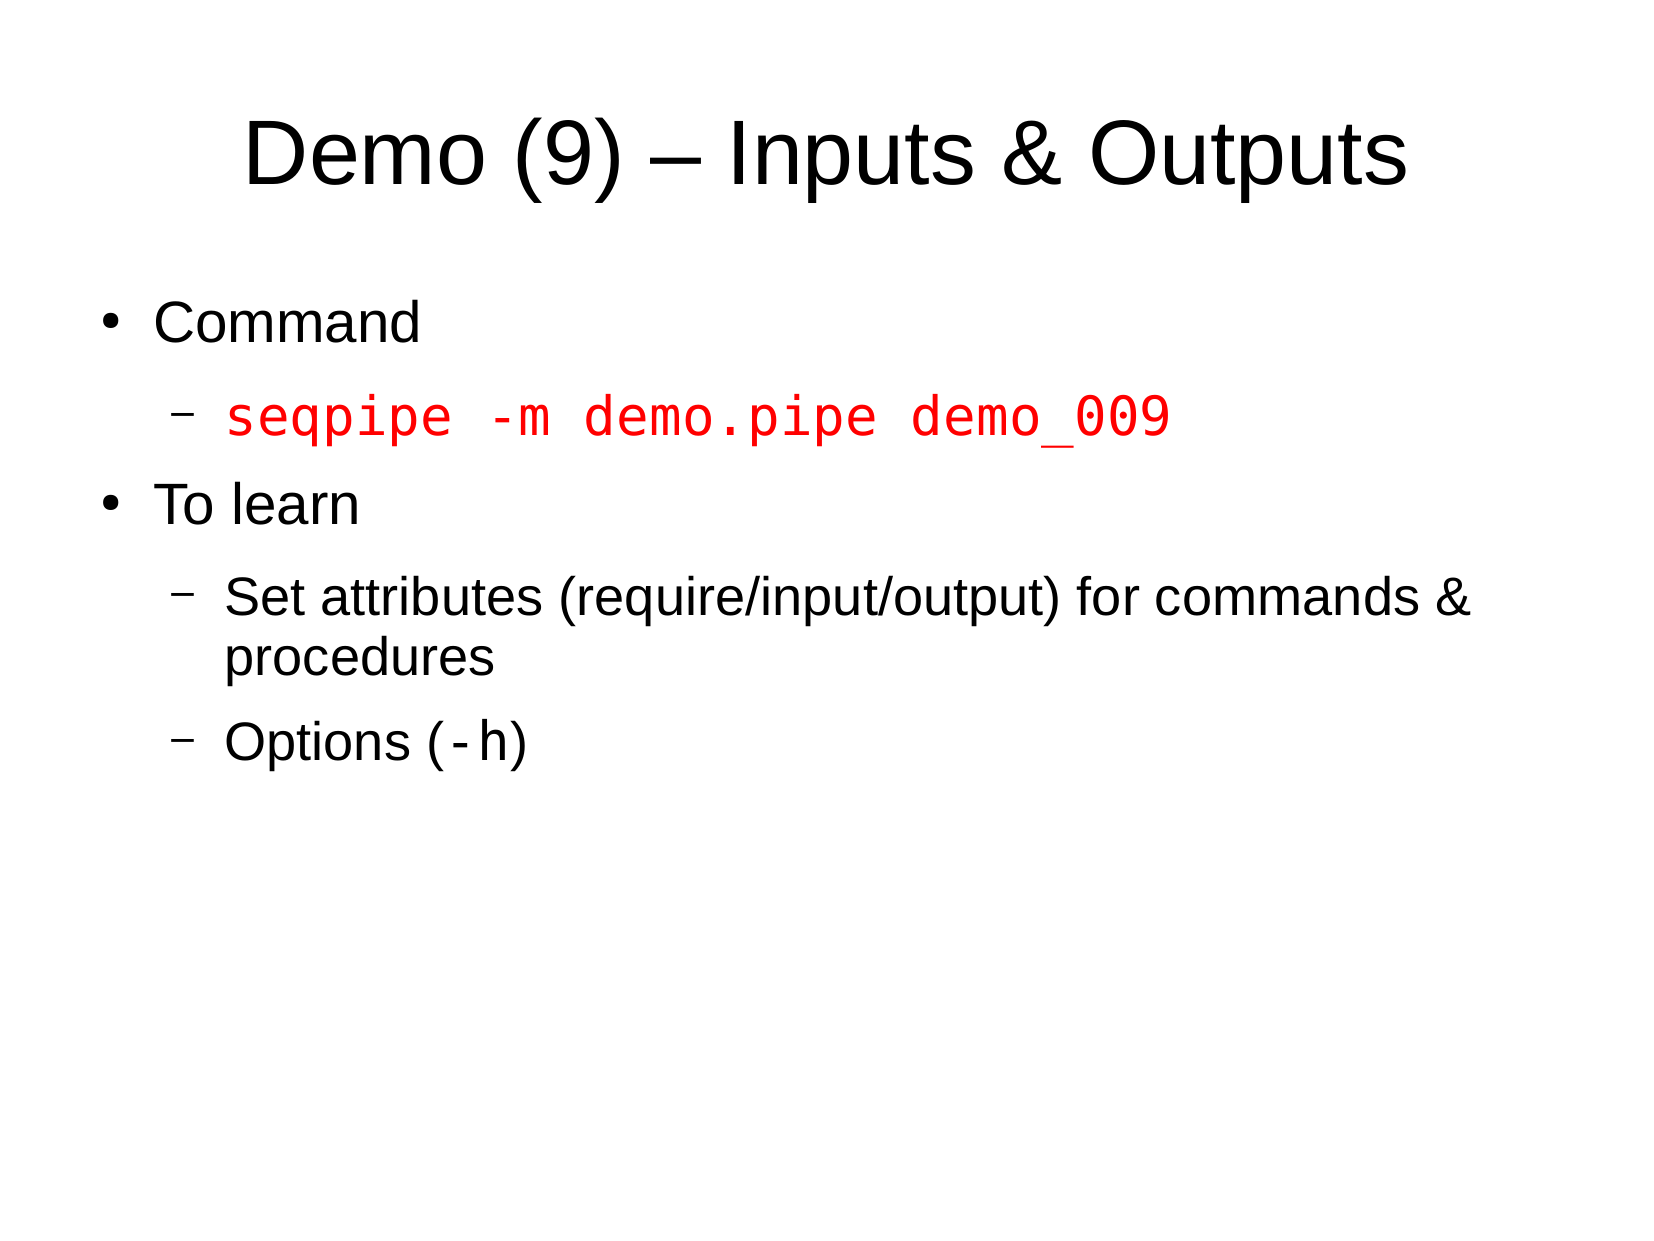

# Demo (9) – Inputs & Outputs
Command
seqpipe -m demo.pipe demo_009
To learn
Set attributes (require/input/output) for commands & procedures
Options (-h)